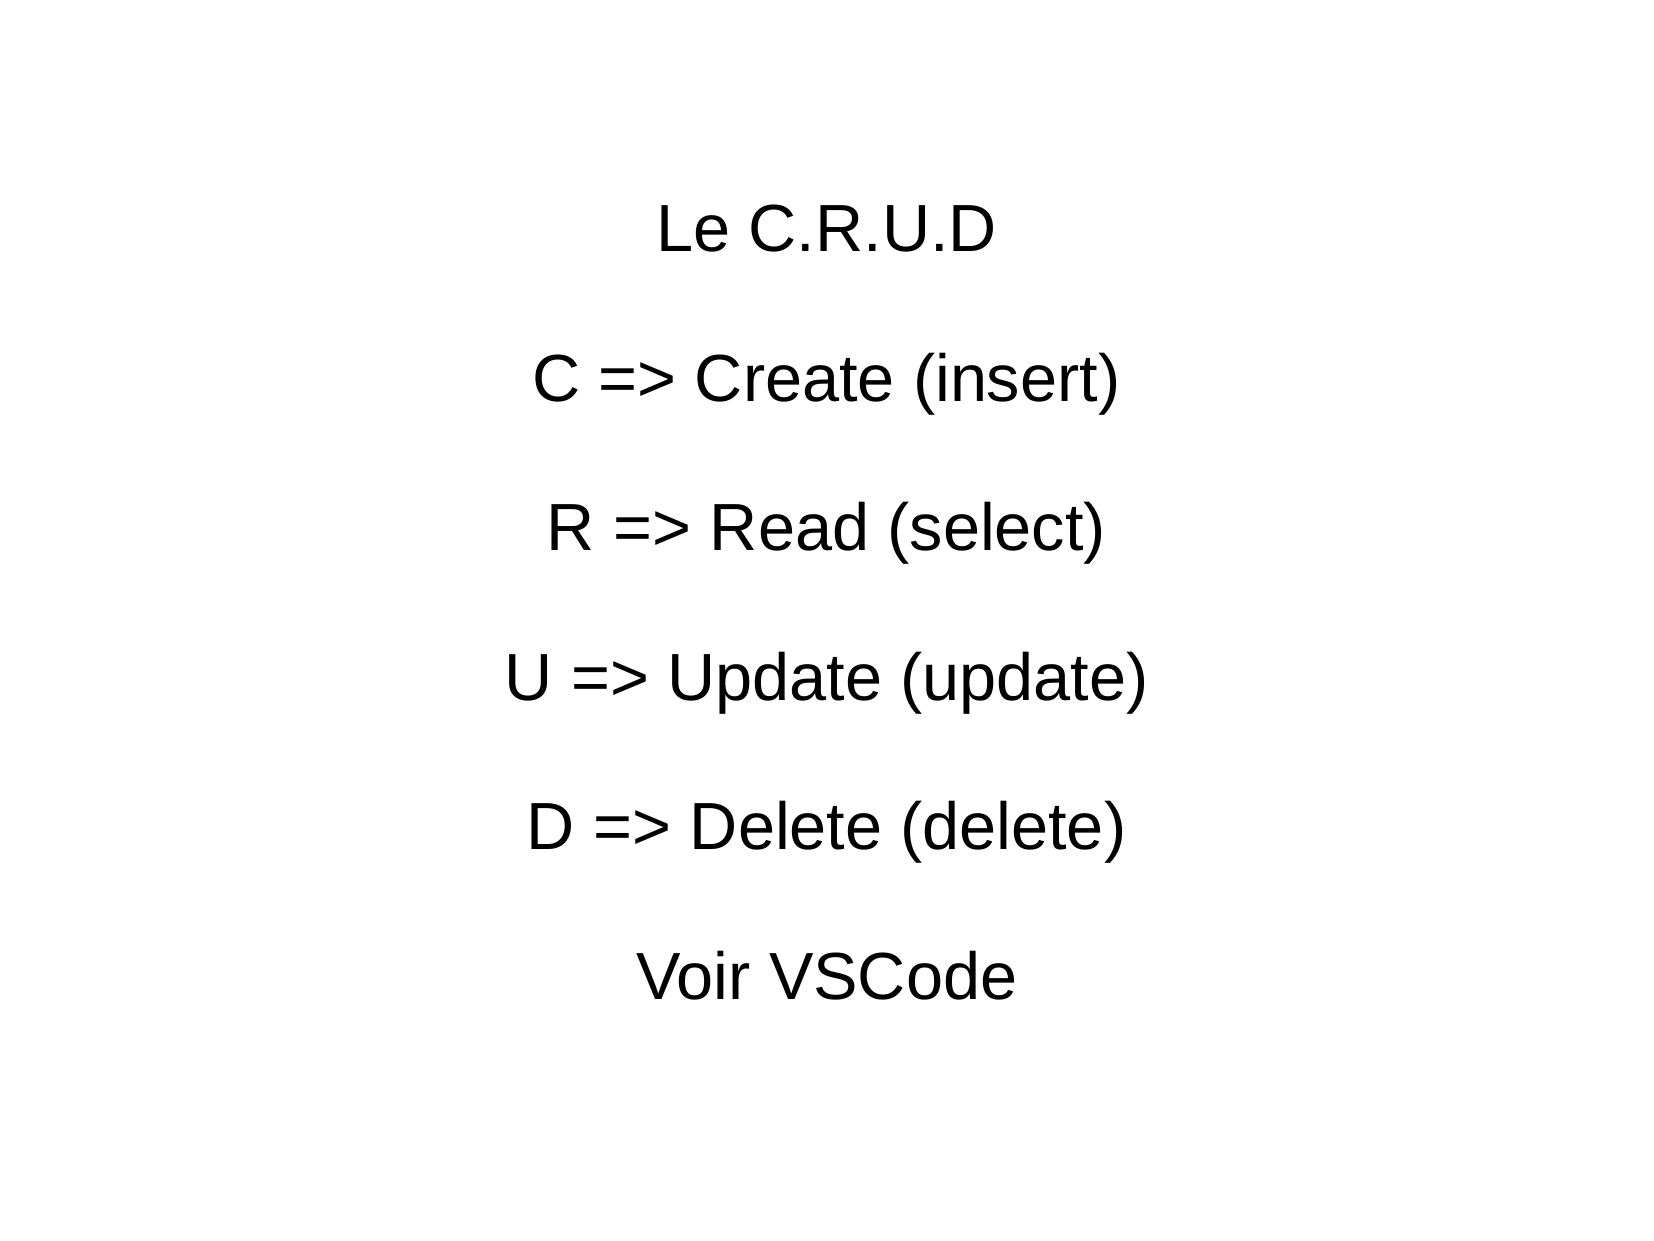

# Le C.R.U.D
C => Create (insert)
R => Read (select)
U => Update (update)
D => Delete (delete)
Voir VSCode